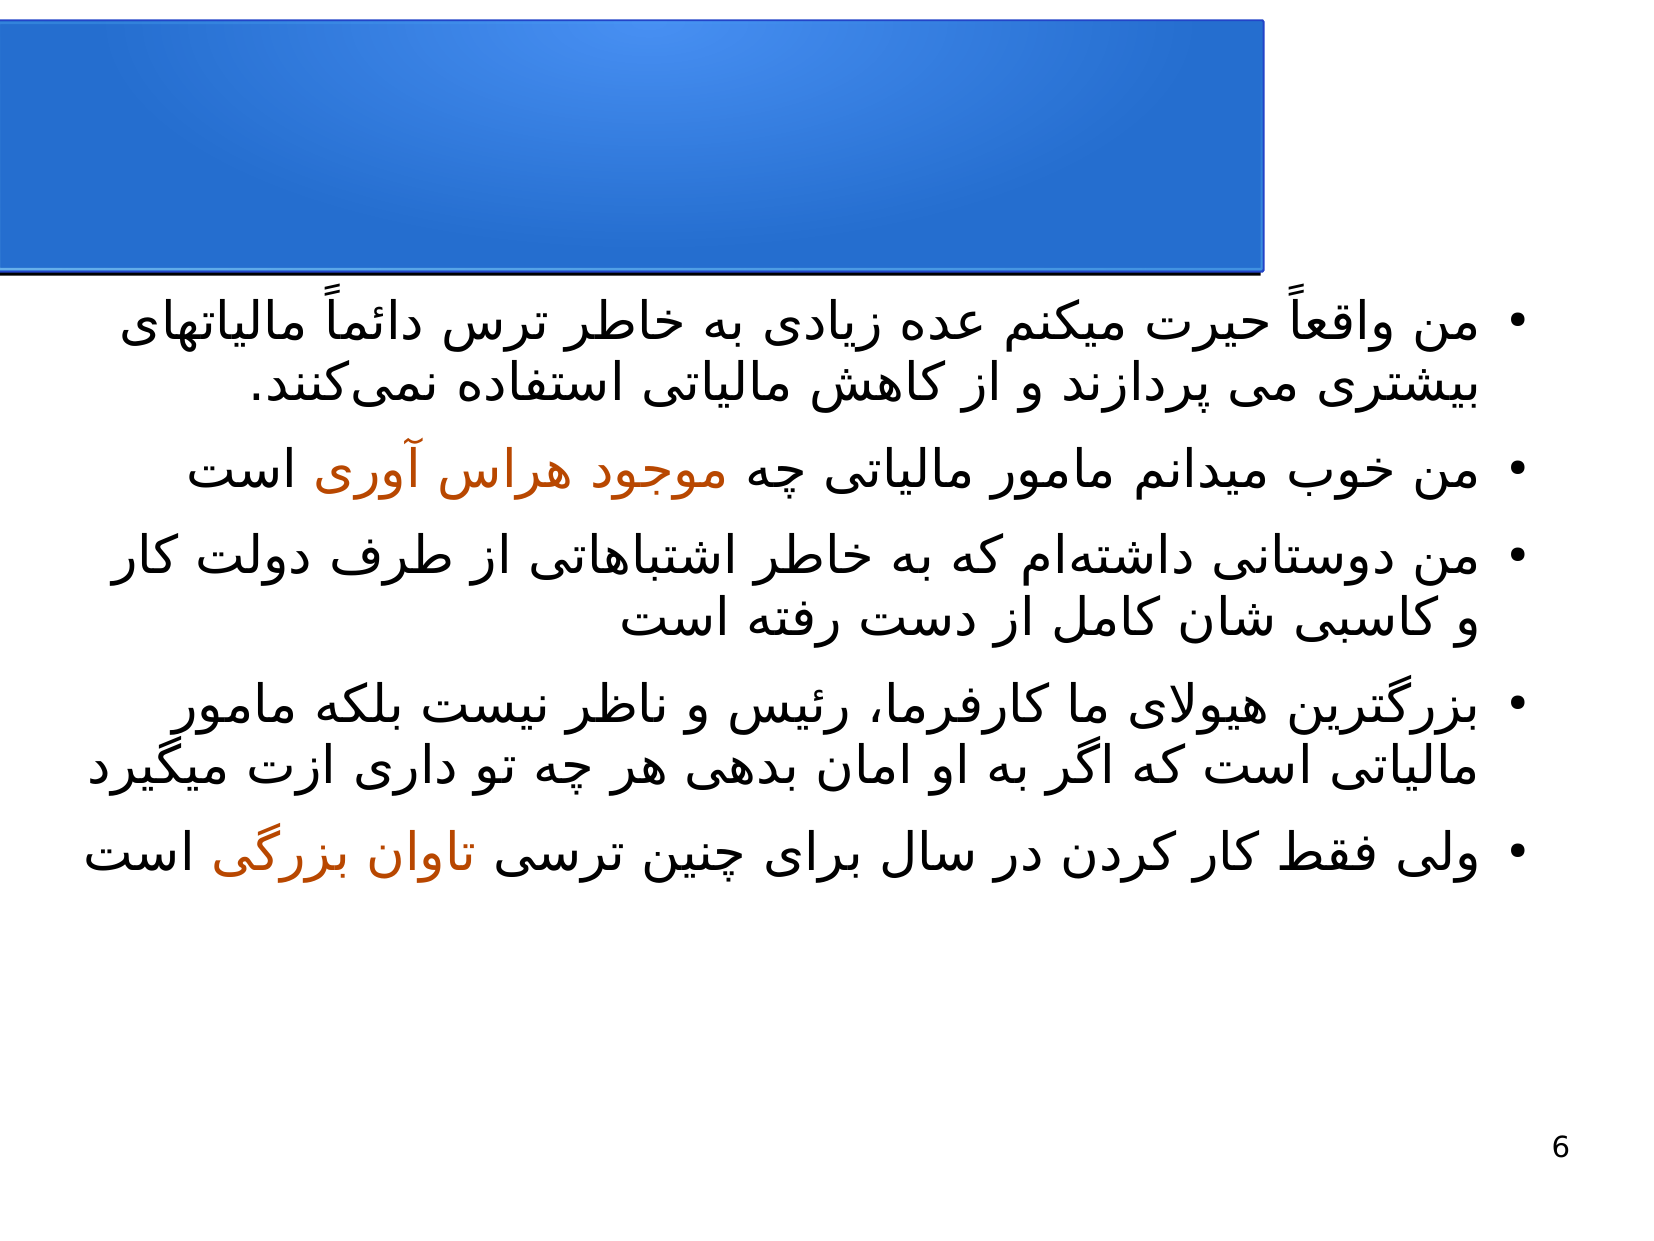

#
من واقعاً حیرت میکنم عده زیادی به خاطر ترس دائماً مالیاتهای بیشتری می پردازند و از کاهش مالیاتی استفاده نمی‌کنند.
من خوب میدانم مامور مالیاتی چه موجود هراس آوری است
من دوستانی داشته‌ام که به خاطر اشتباهاتی از طرف دولت کار و کاسبی شان کامل از دست رفته است
بزرگترین هیولای ما کارفرما، رئیس و ناظر نیست بلکه مامور مالیاتی است که اگر به او امان بدهی هر چه تو داری ازت میگیرد
ولی فقط کار کردن در سال برای چنین ترسی تاوان بزرگی است
6